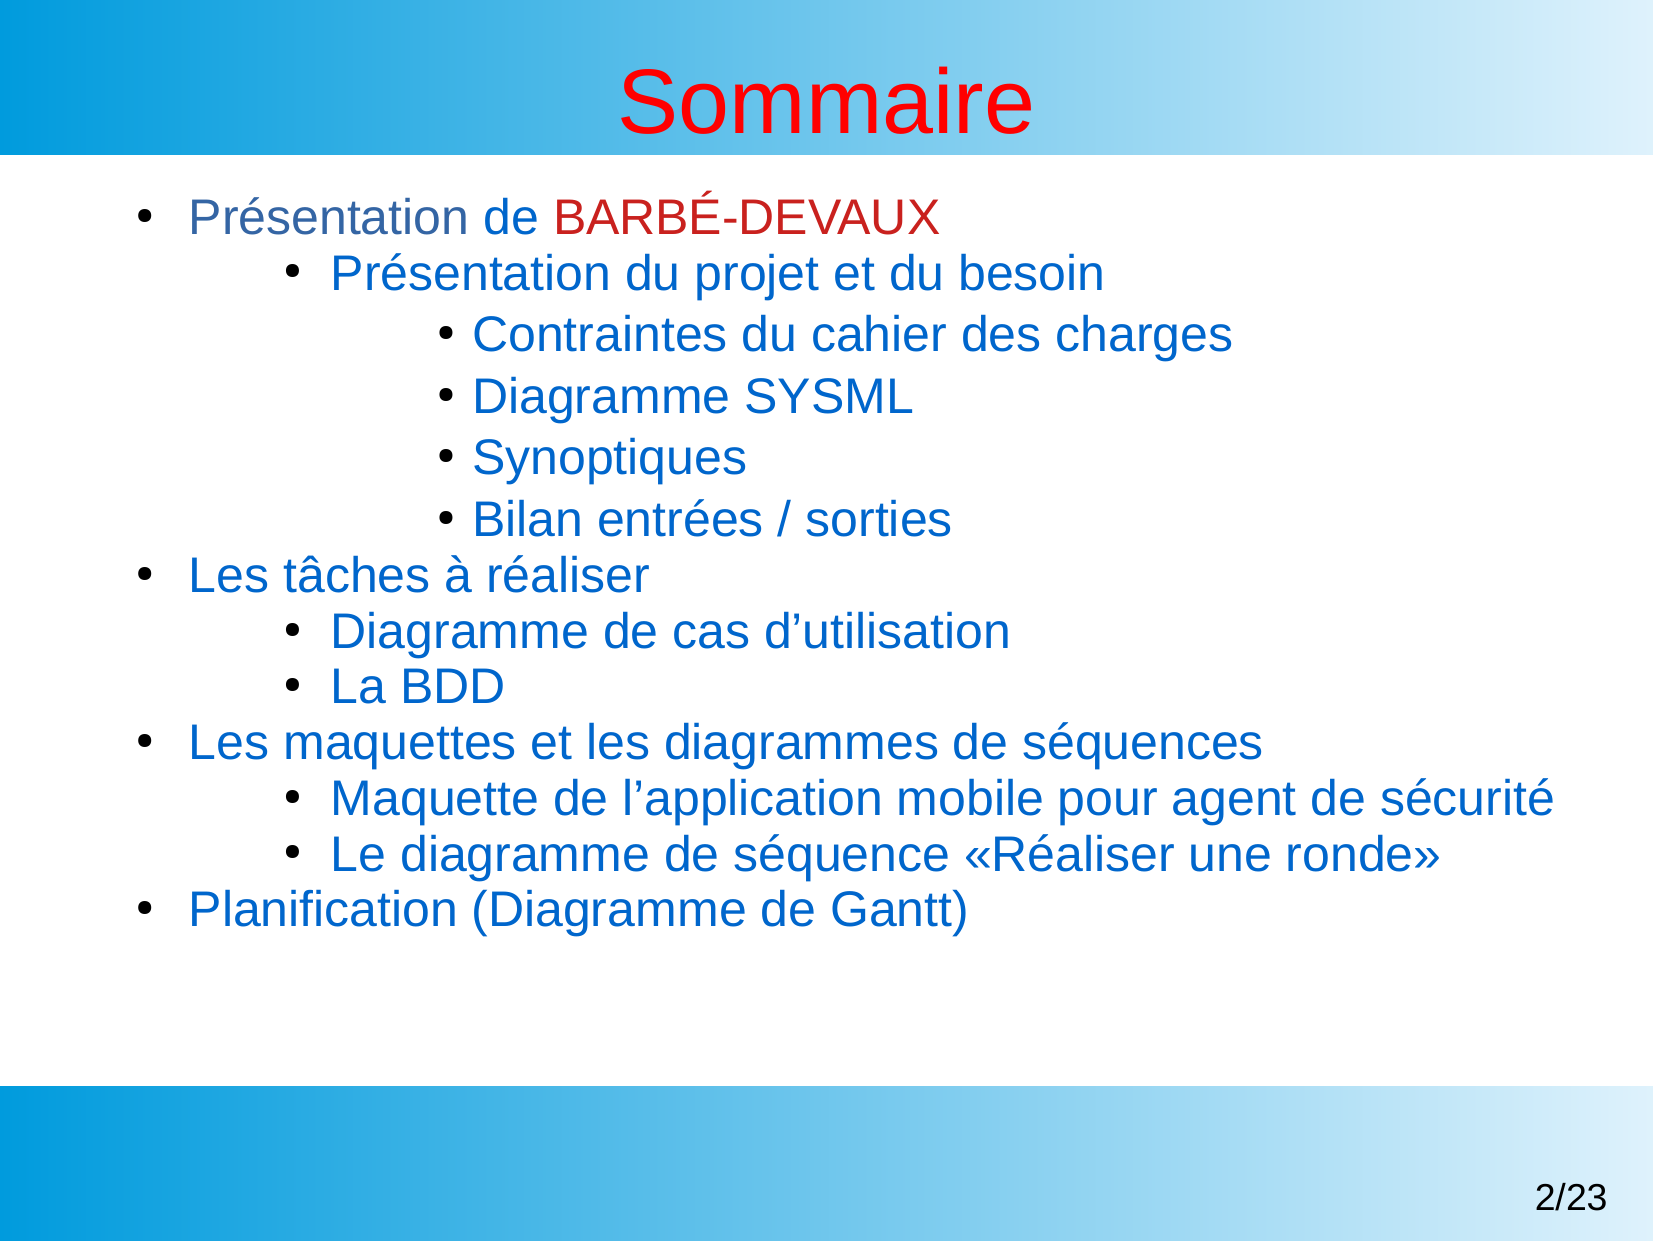

# Sommaire
Présentation de BARBÉ-DEVAUX
Présentation du projet et du besoin
Contraintes du cahier des charges
Diagramme SYSML
Synoptiques
Bilan entrées / sorties
Les tâches à réaliser
Diagramme de cas d’utilisation
La BDD
Les maquettes et les diagrammes de séquences
Maquette de l’application mobile pour agent de sécurité
Le diagramme de séquence «Réaliser une ronde»
Planification (Diagramme de Gantt)